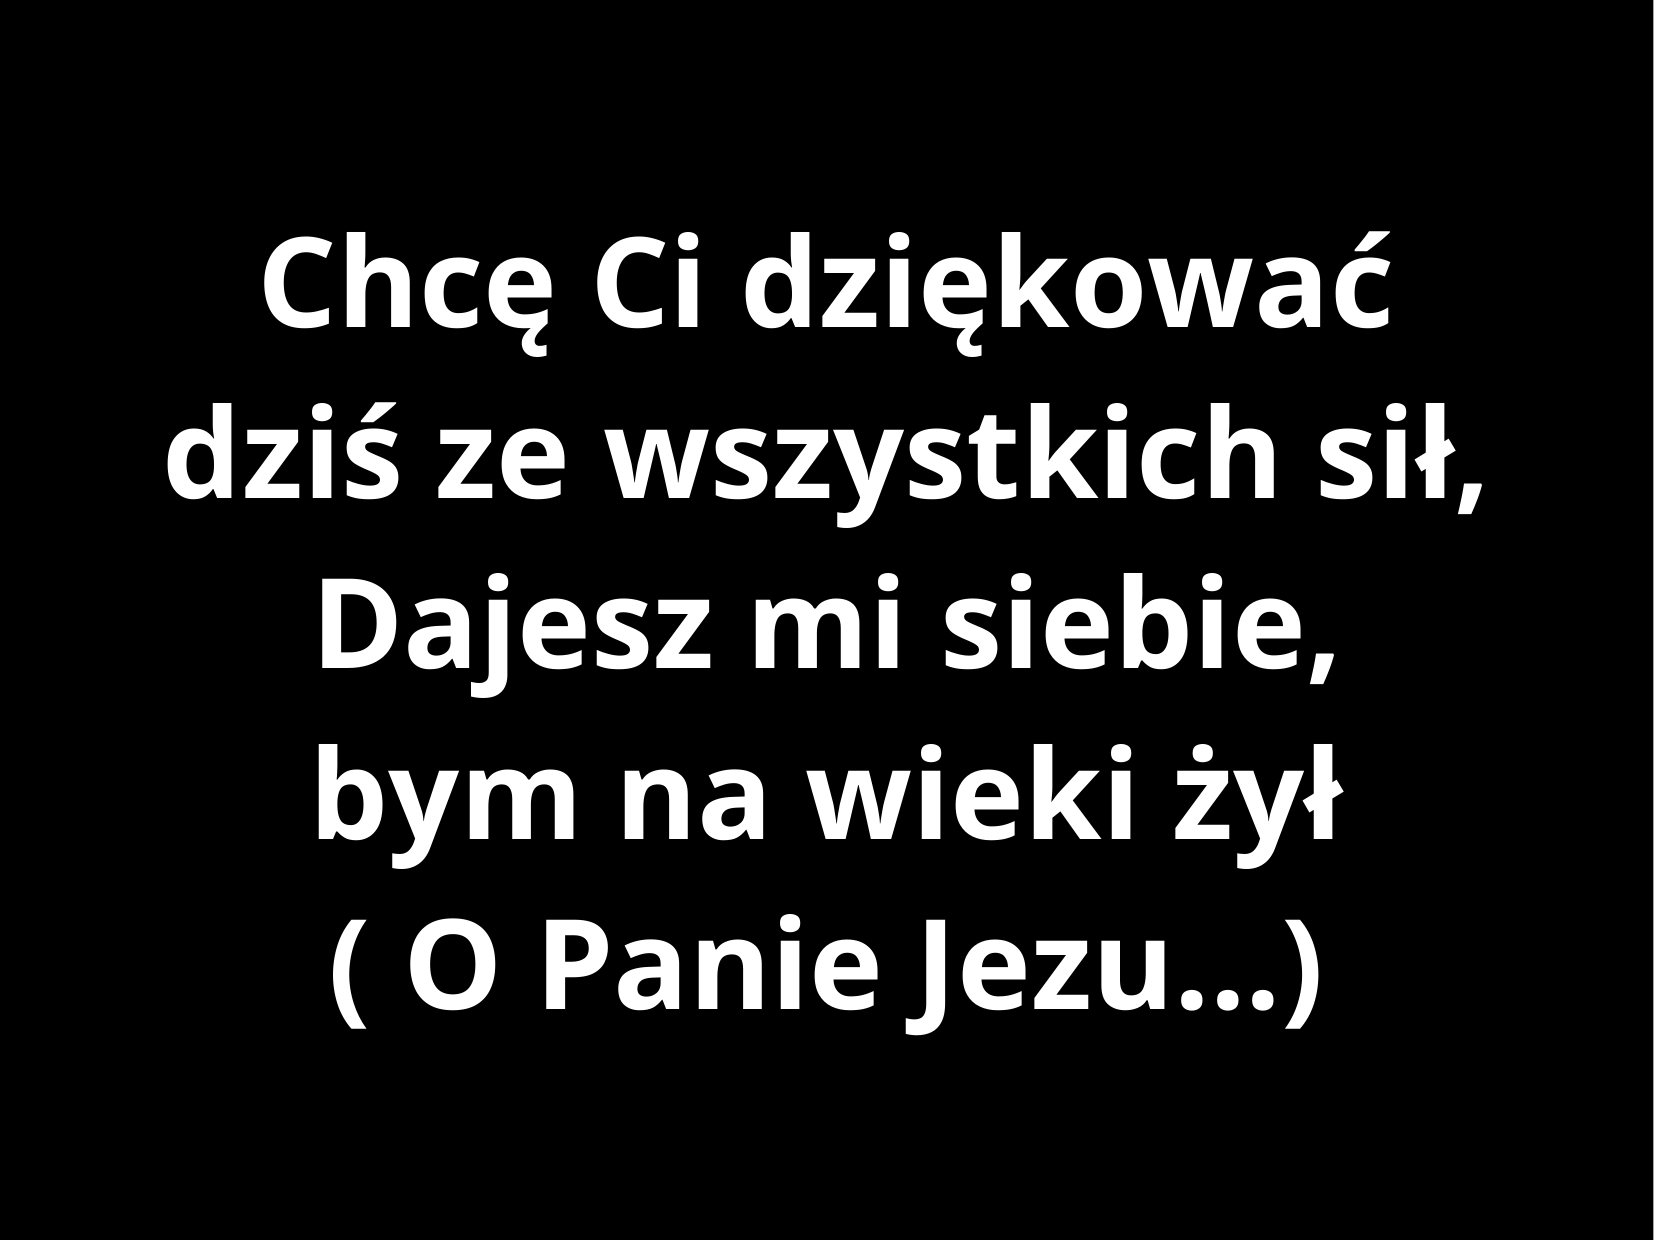

# Chcę Ci dziękować dziś ze wszystkich sił, Dajesz mi siebie, bym na wieki żył ( O Panie Jezu...)